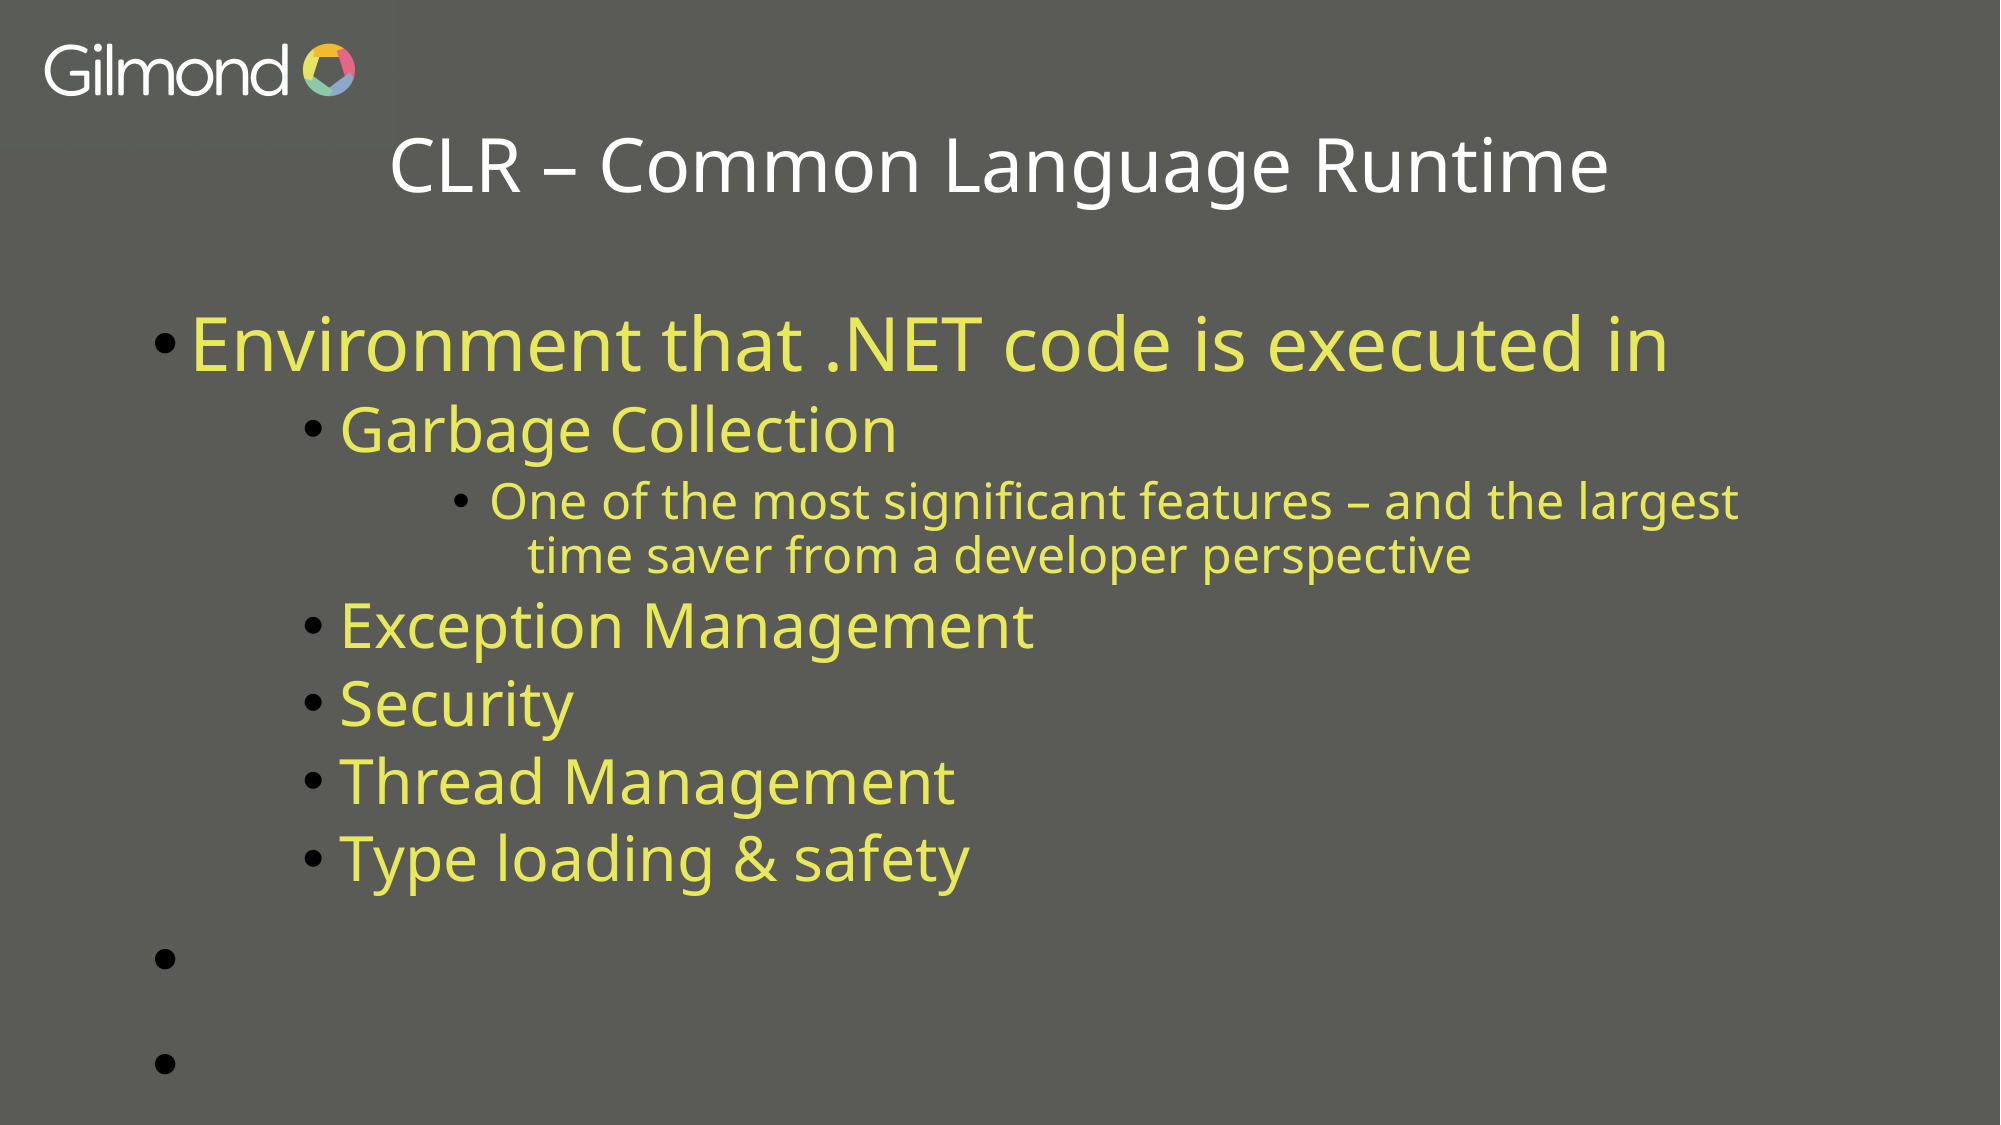

# CLR – Common Language Runtime
Environment that .NET code is executed in
Garbage Collection
One of the most significant features – and the largest time saver from a developer perspective
Exception Management
Security
Thread Management
Type loading & safety